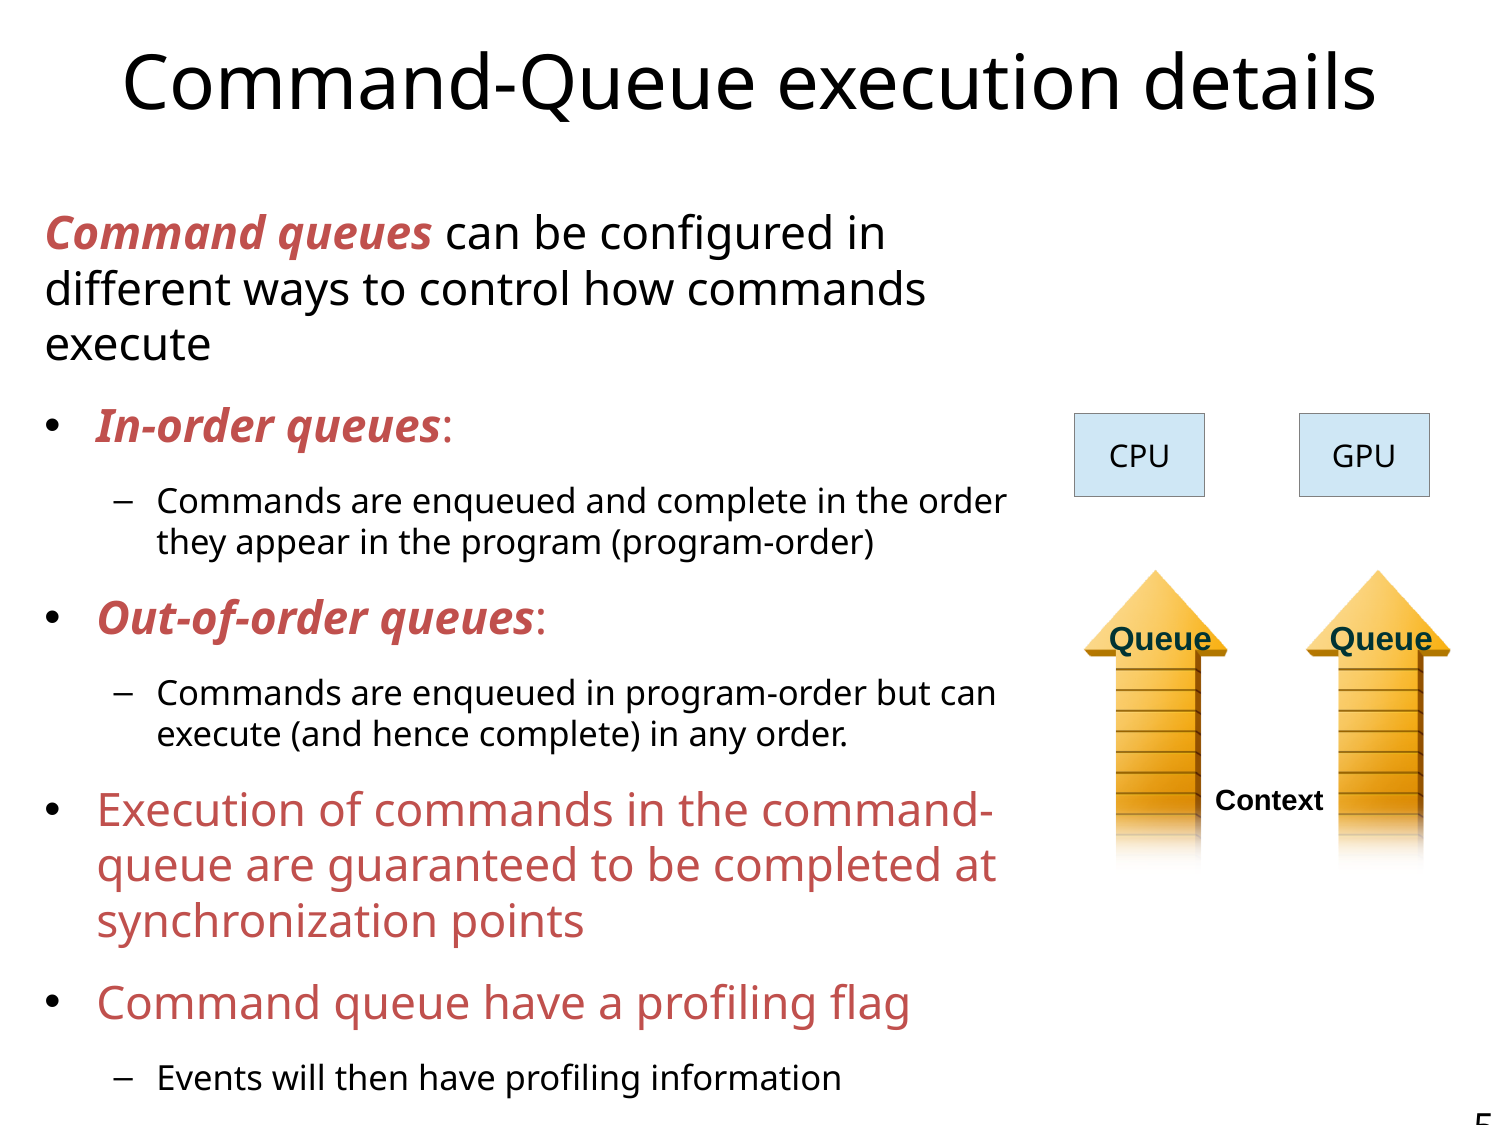

# Command-Queue execution details
Command queues can be configured in different ways to control how commands execute
In-order queues:
Commands are enqueued and complete in the order they appear in the program (program-order)
Out-of-order queues:
Commands are enqueued in program-order but can execute (and hence complete) in any order.
Execution of commands in the command-queue are guaranteed to be completed at synchronization points
Command queue have a profiling flag
Events will then have profiling information
CPU
GPU
Queue
Queue
Context
56